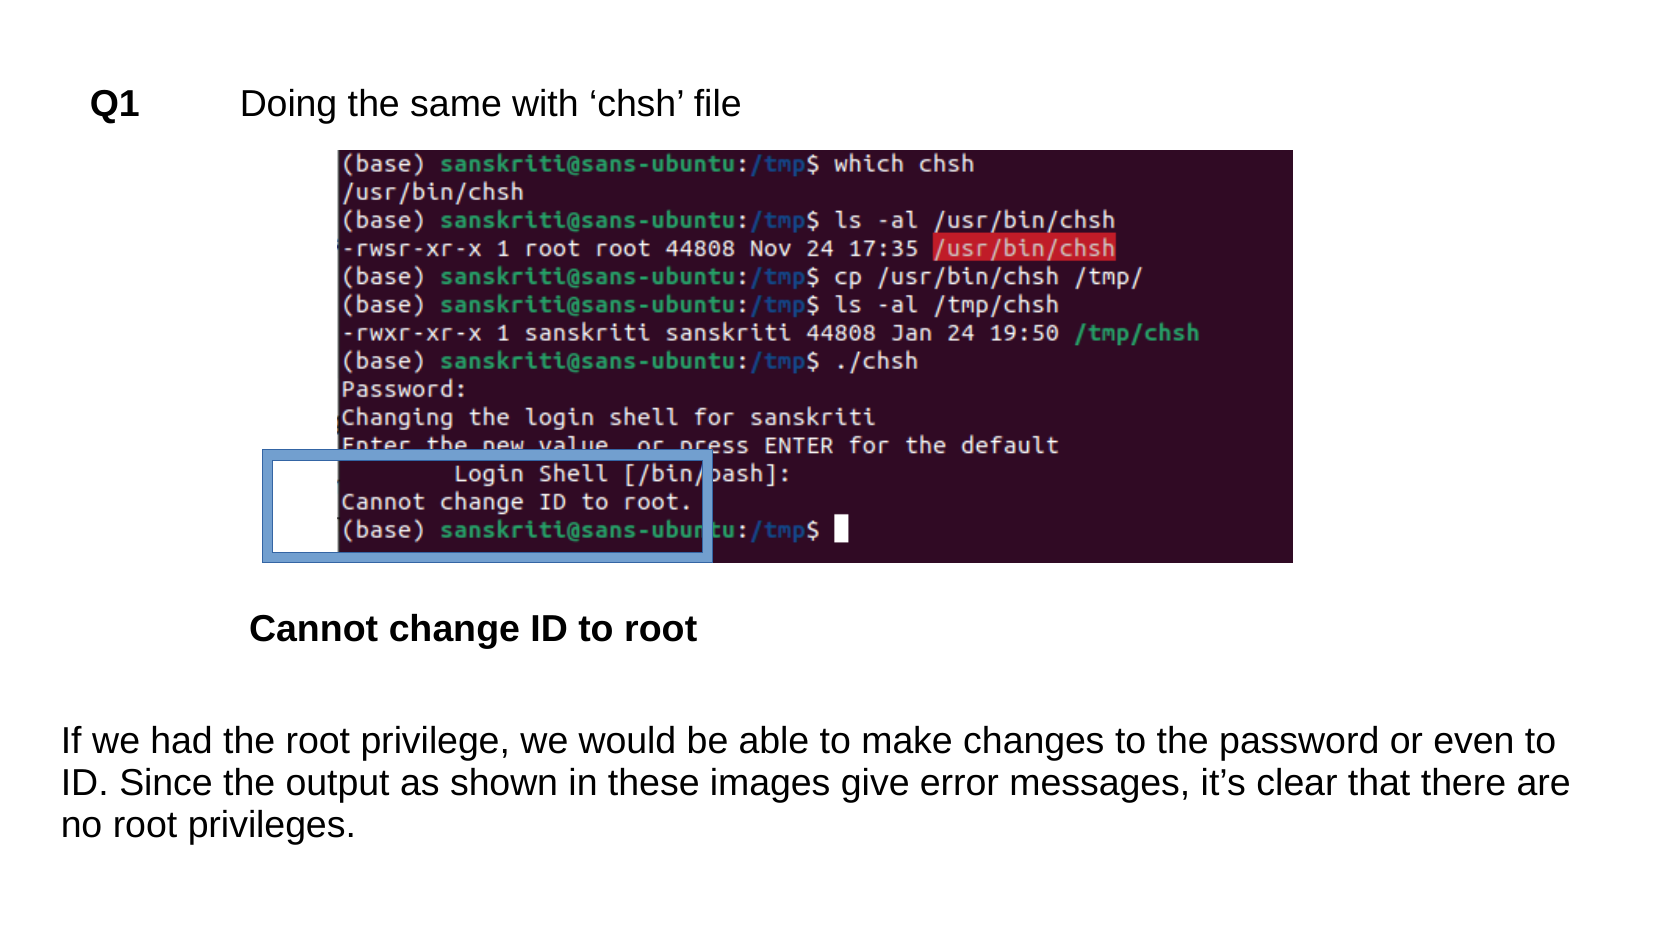

Q1
Doing the same with ‘chsh’ file
Cannot change ID to root
If we had the root privilege, we would be able to make changes to the password or even to ID. Since the output as shown in these images give error messages, it’s clear that there are no root privileges.